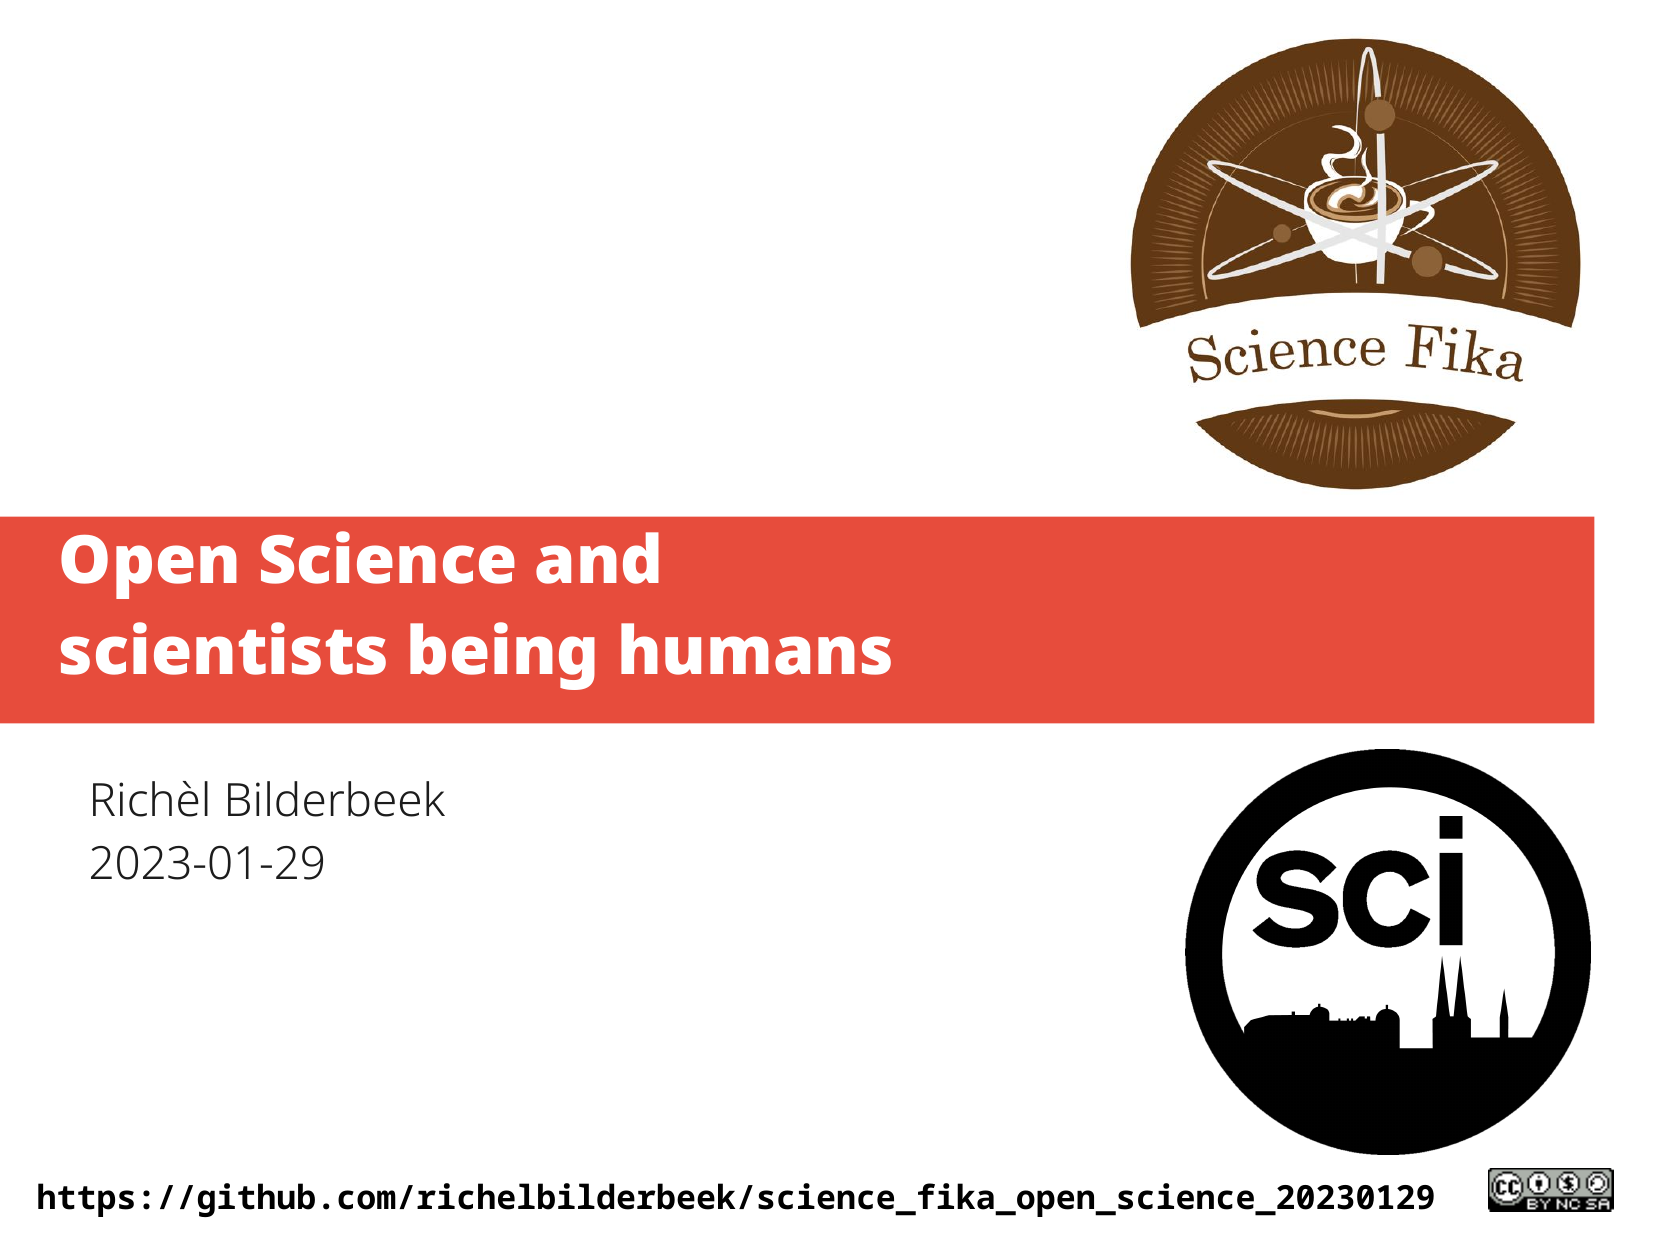

# Open Science and scientists being humans
Richèl Bilderbeek
2023-01-29
https://github.com/richelbilderbeek/science_fika_open_science_20230129